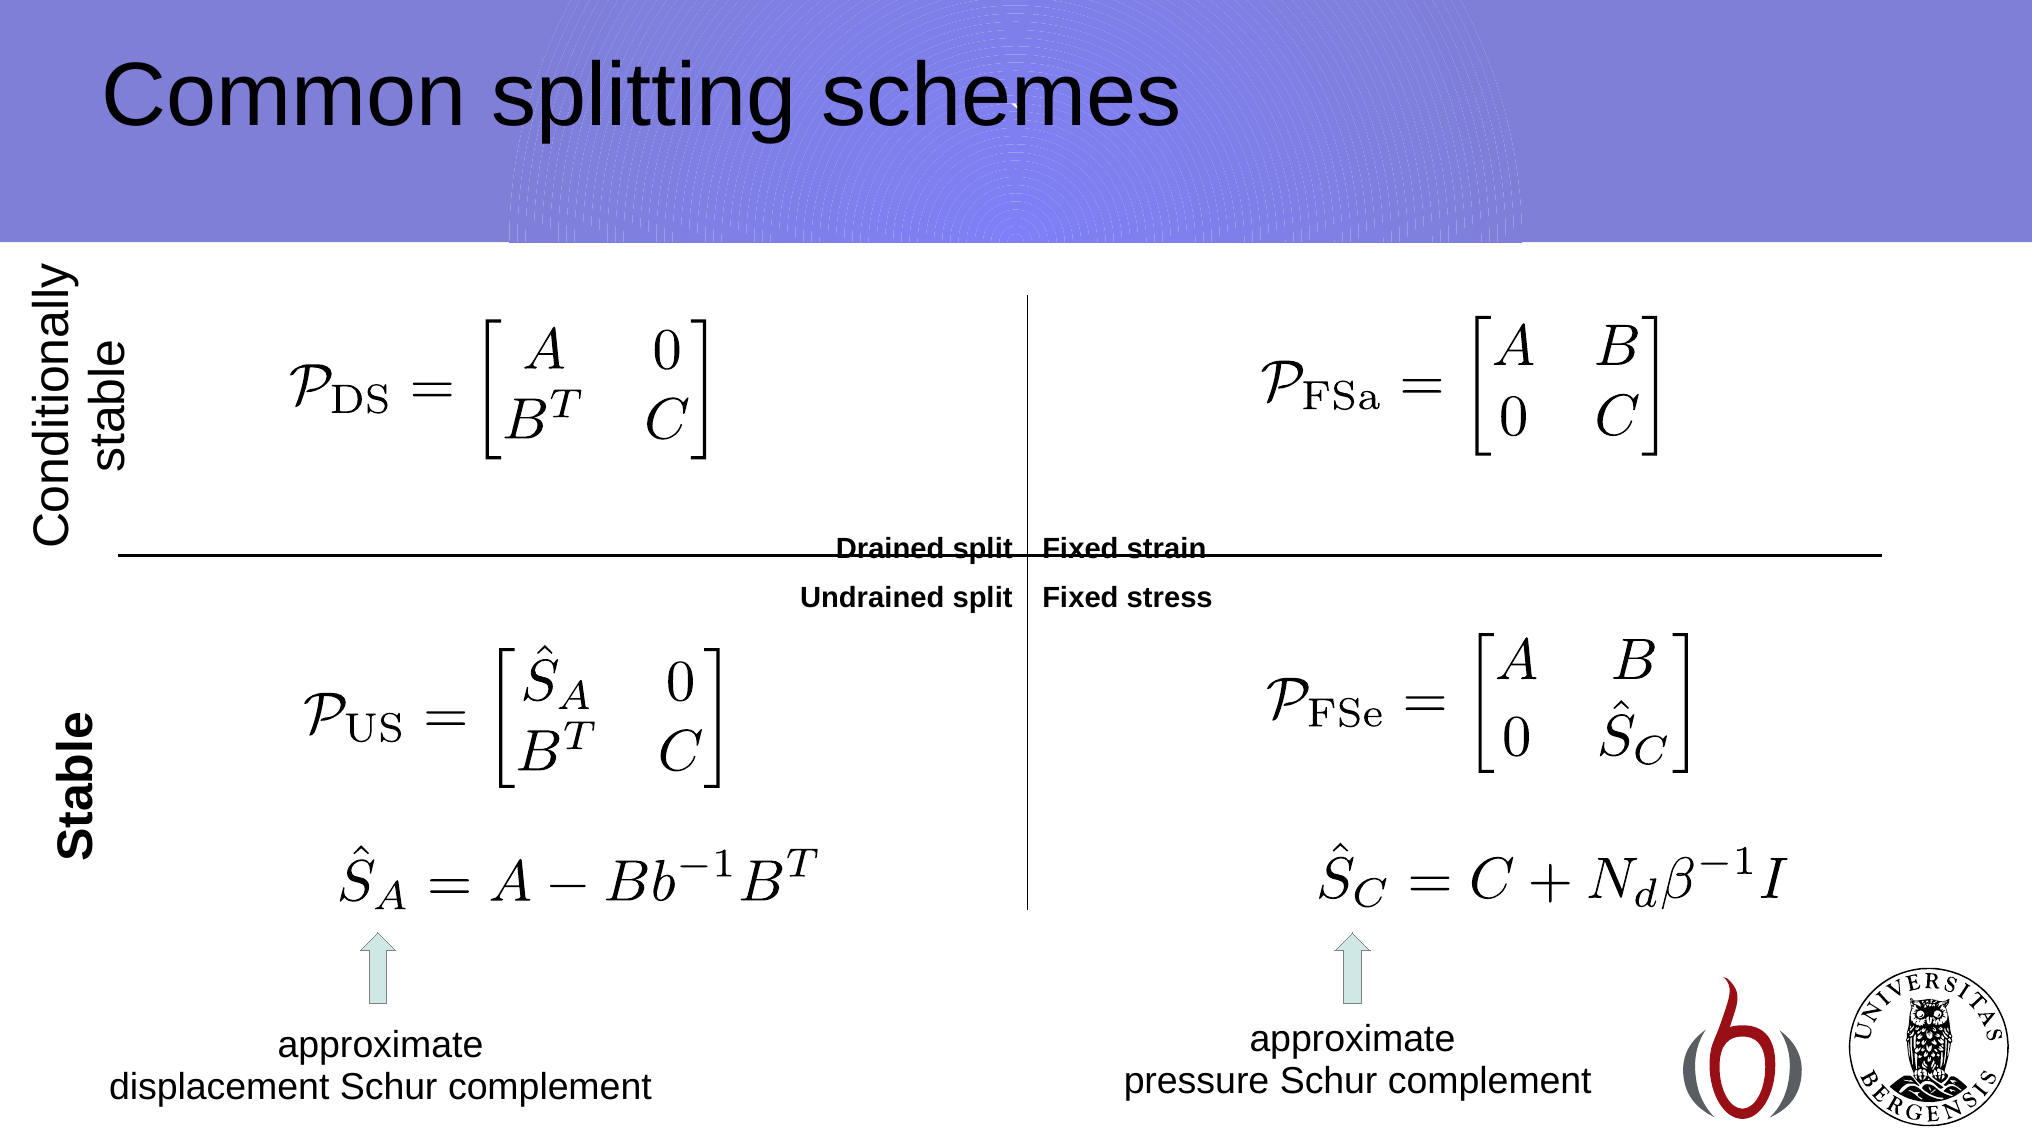

# Common splitting schemes
Conditionally
stable
Drained split
Undrained split
Fixed strain
Fixed stress
Stable
approximate
 pressure Schur complement
approximate
displacement Schur complement